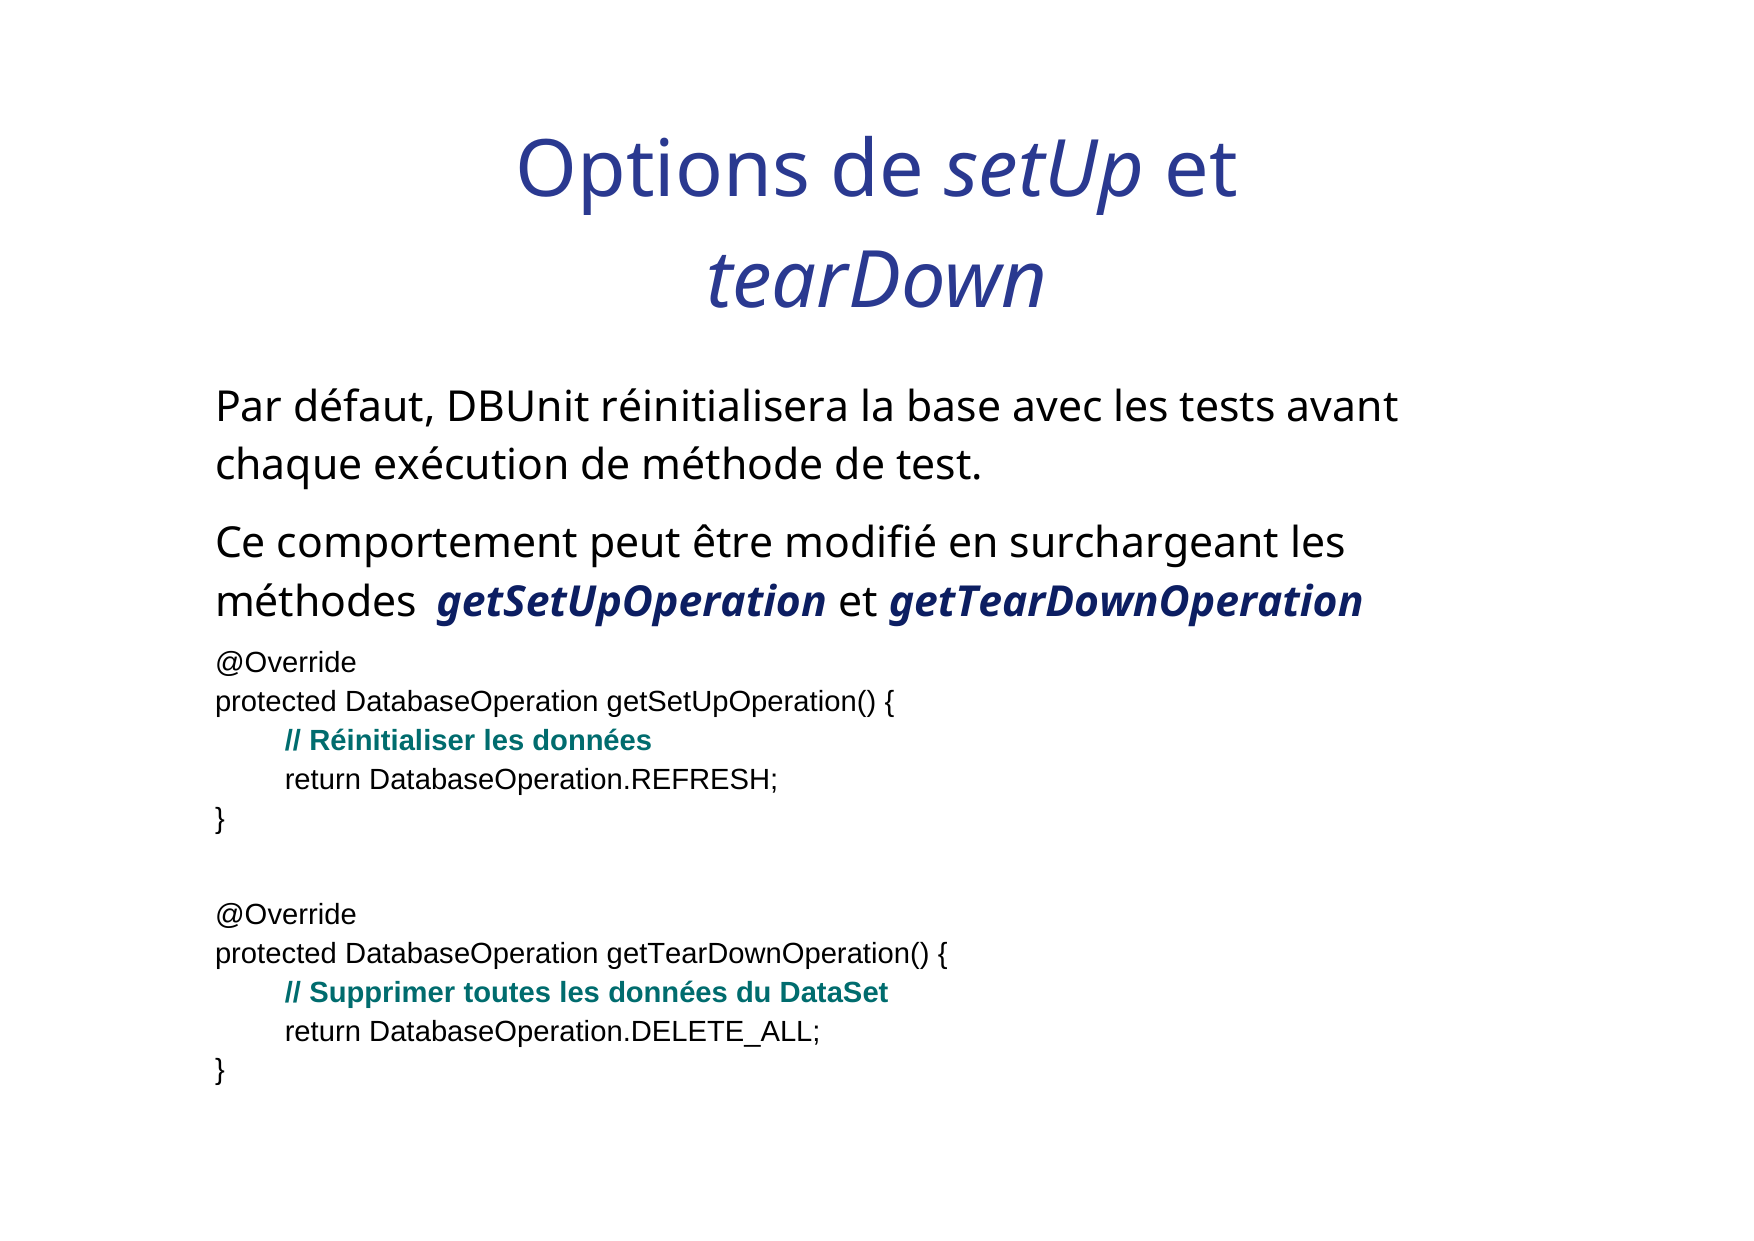

# Options de setUp et
tearDown
Par défaut, DBUnit réinitialisera la base avec les tests avant chaque exécution de méthode de test.
Ce comportement peut être modifié en surchargeant les méthodes	getSetUpOperation et getTearDownOperation
@Override
protected DatabaseOperation getSetUpOperation() {
// Réinitialiser les données
return DatabaseOperation.REFRESH;
}
@Override
protected DatabaseOperation getTearDownOperation() {
// Supprimer toutes les données du DataSet
return DatabaseOperation.DELETE_ALL;
}